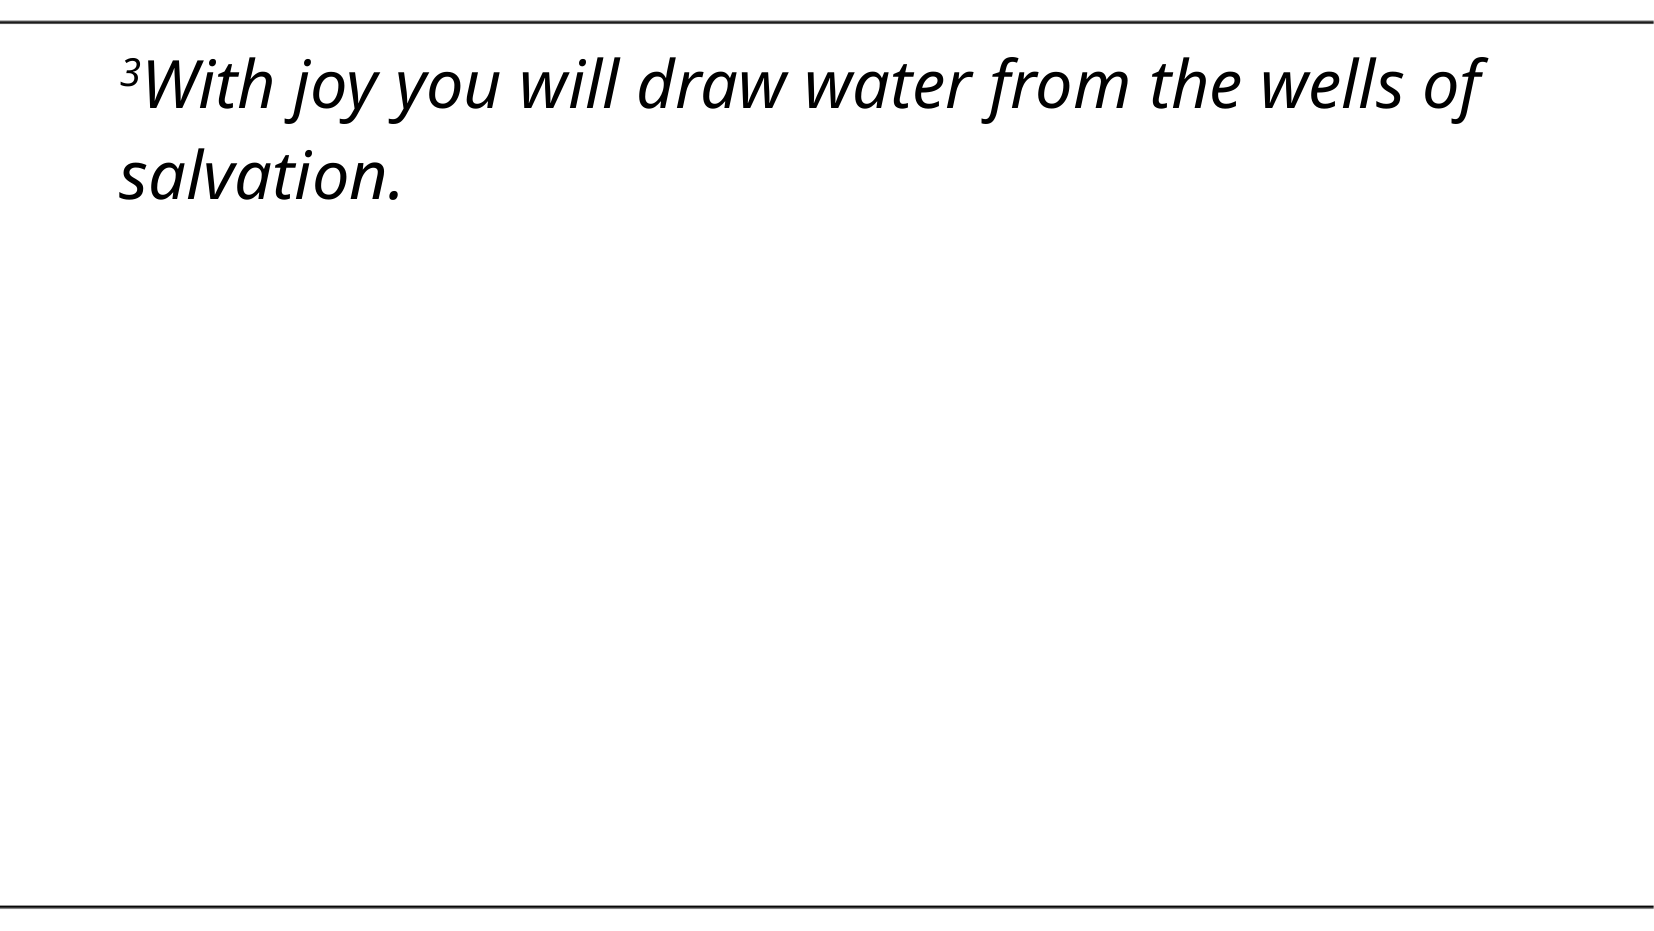

3With joy you will draw water from the wells of salvation.